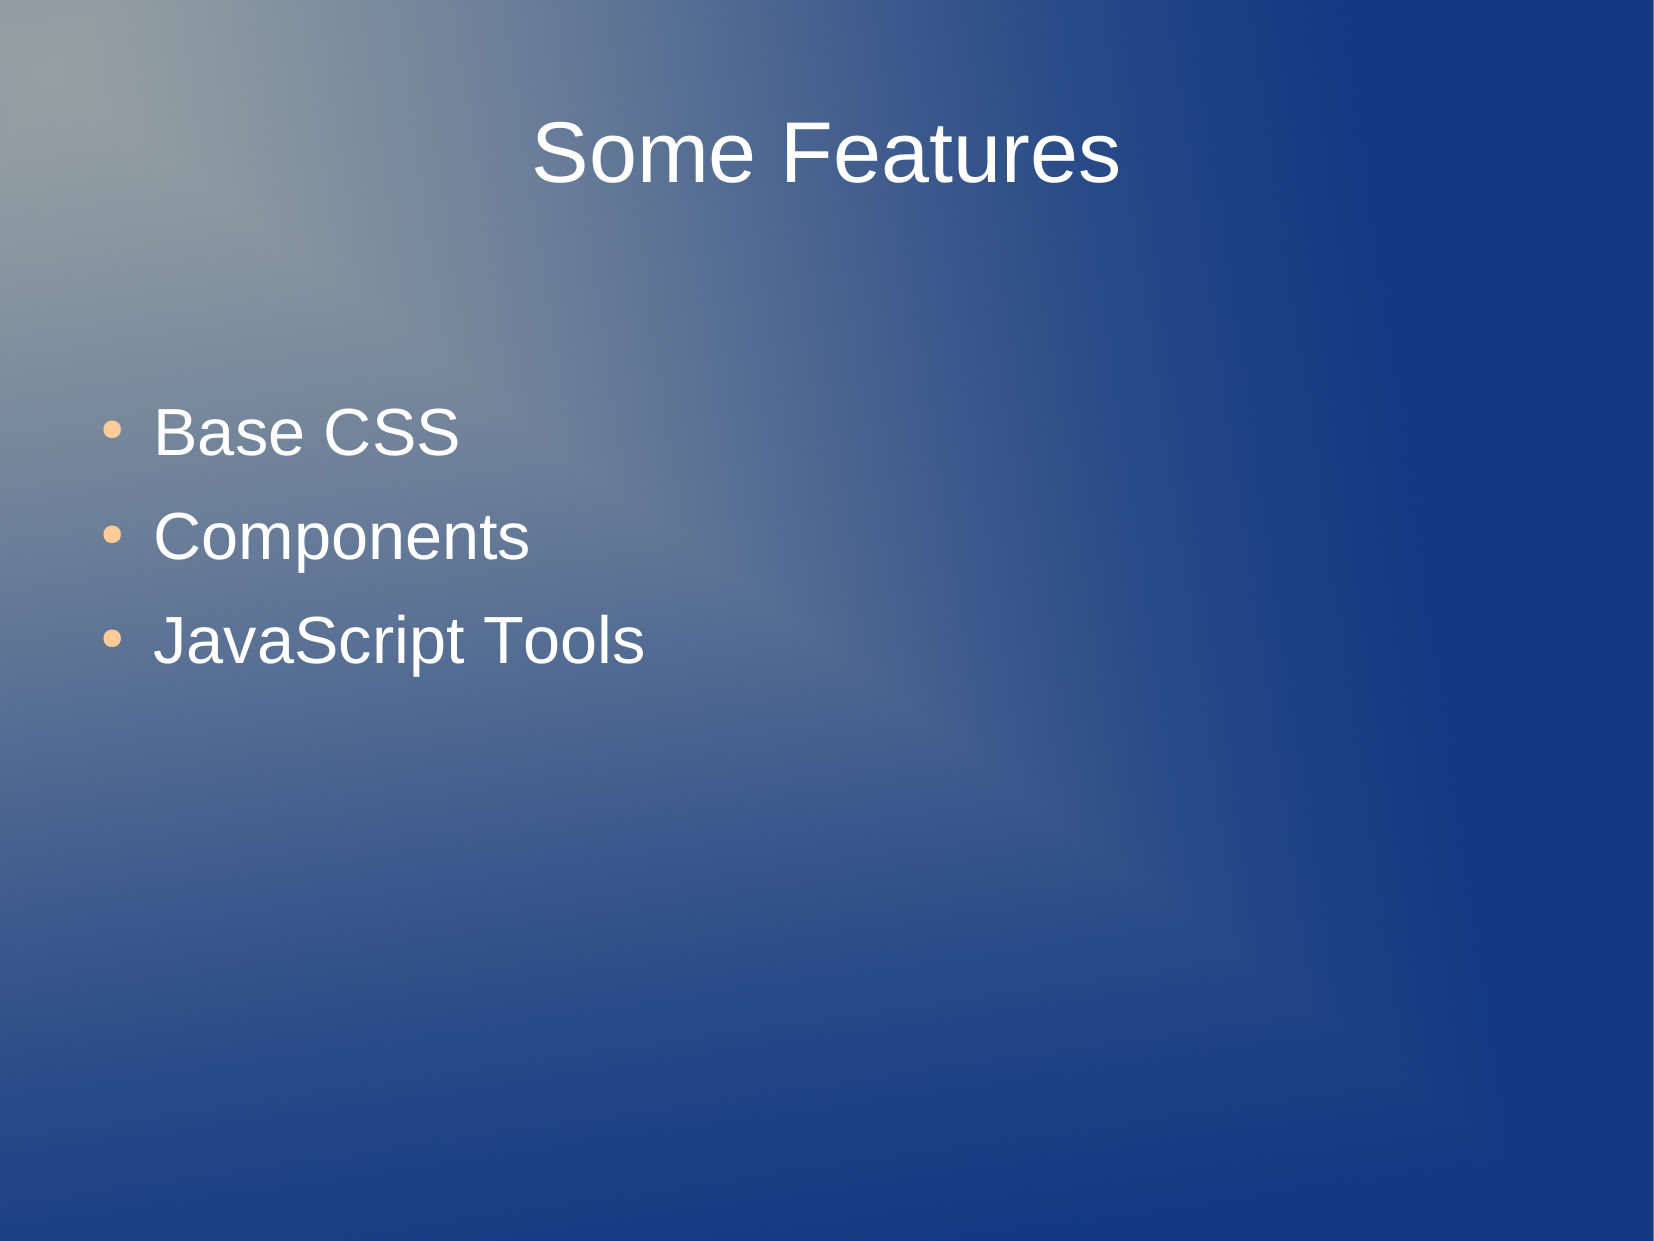

# Some Features
Base CSS
Components
JavaScript Tools